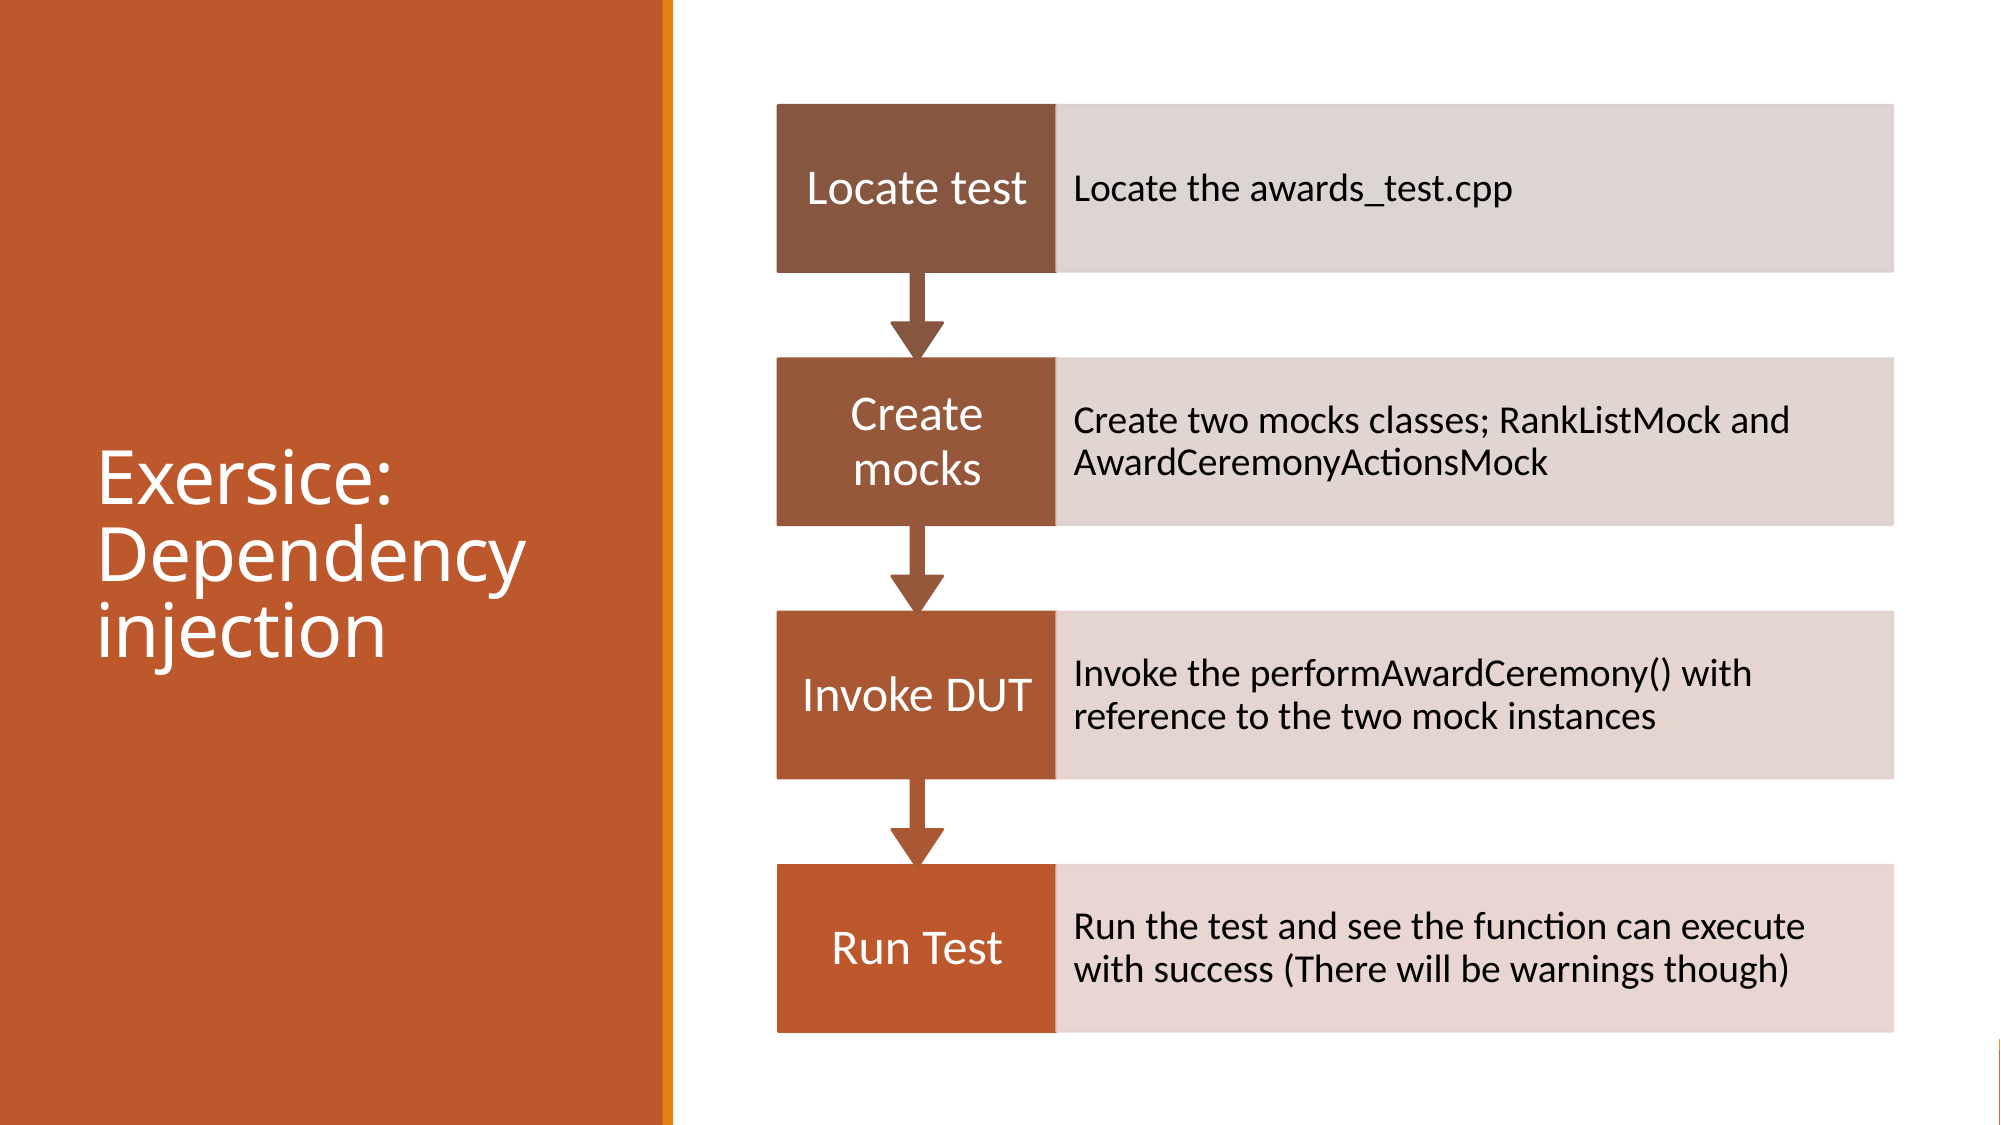

# Exersice: Dependency injection
Locate the awards_test.cpp
Locate test
Create two mocks classes; RankListMock and AwardCeremonyActionsMock
Create mocks
Invoke the performAwardCeremony() with reference to the two mock instances
Invoke DUT
Run Test
Run the test and see the function can execute with success (There will be warnings though)